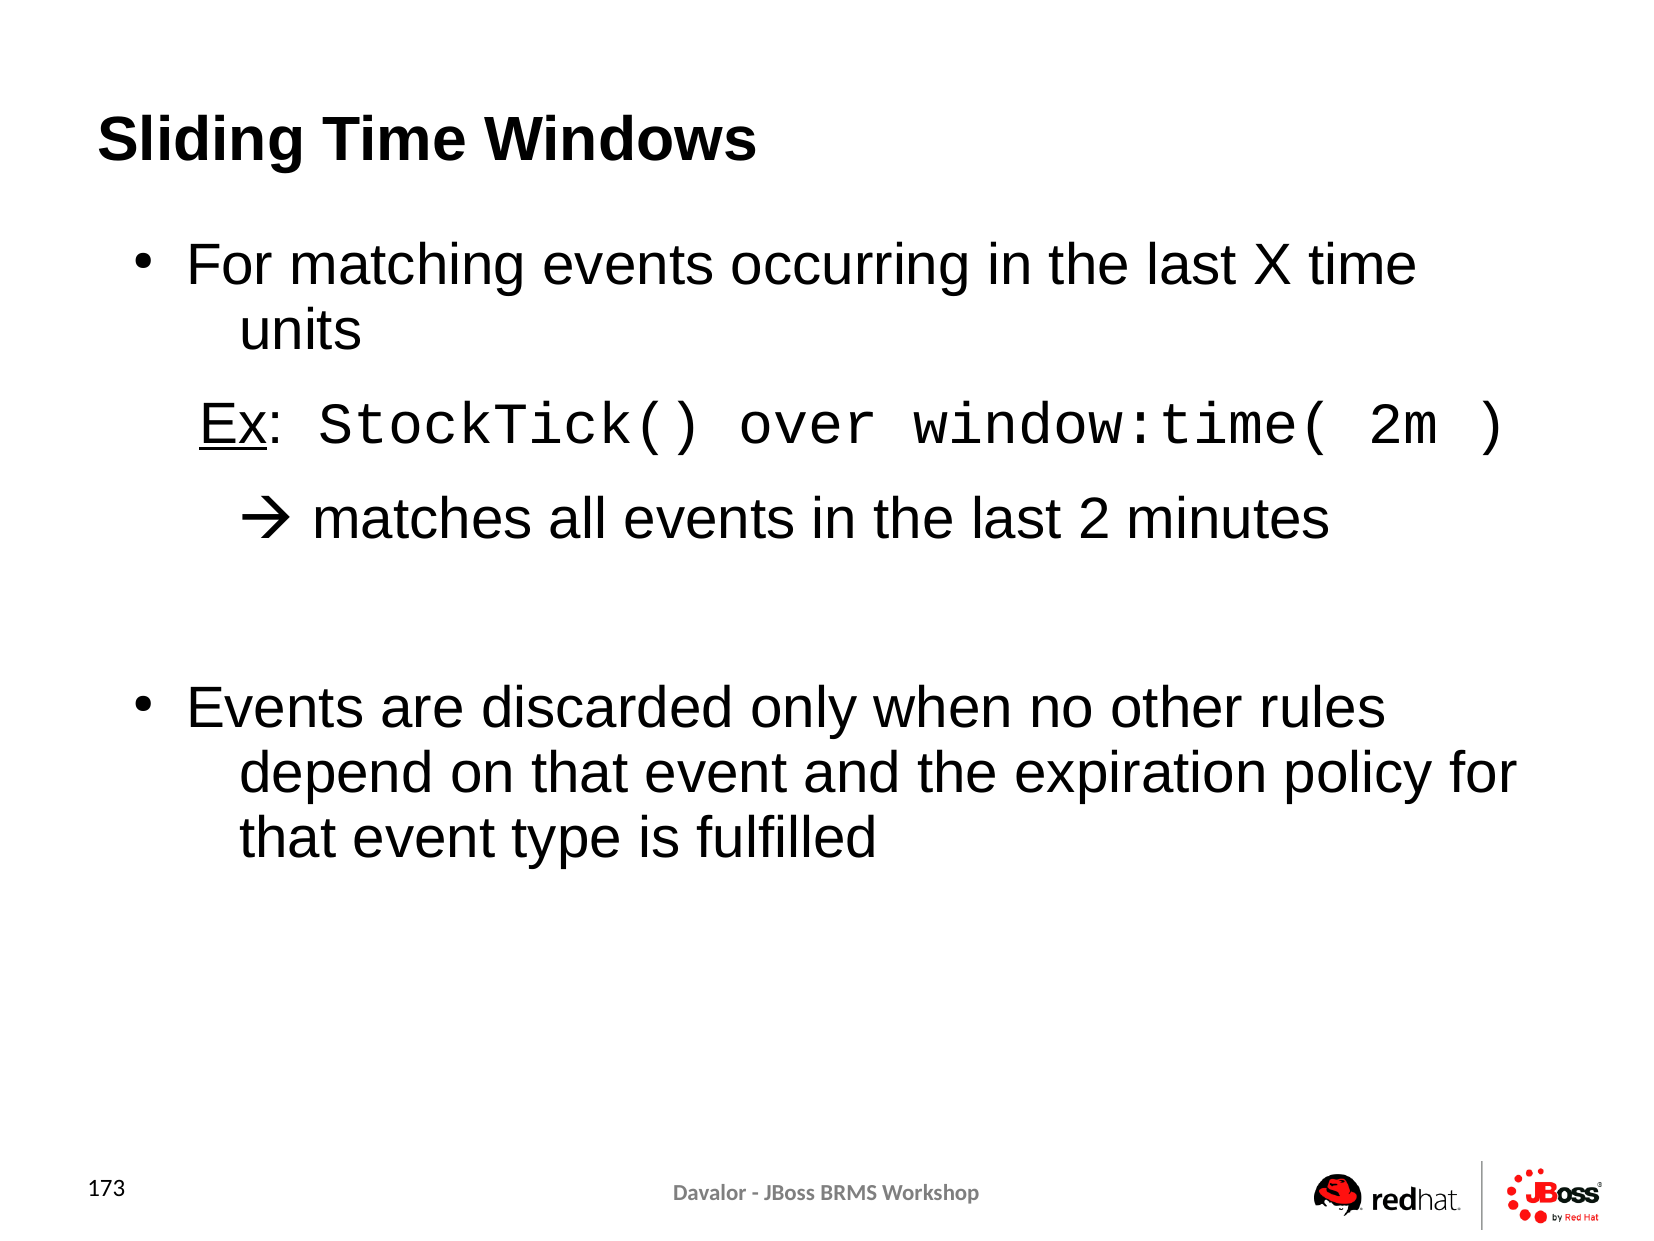

# Sliding Time Windows
For matching events occurring in the last X time units
 Ex: StockTick() over window:time( 2m )
	  matches all events in the last 2 minutes
Events are discarded only when no other rules depend on that event and the expiration policy for that event type is fulfilled